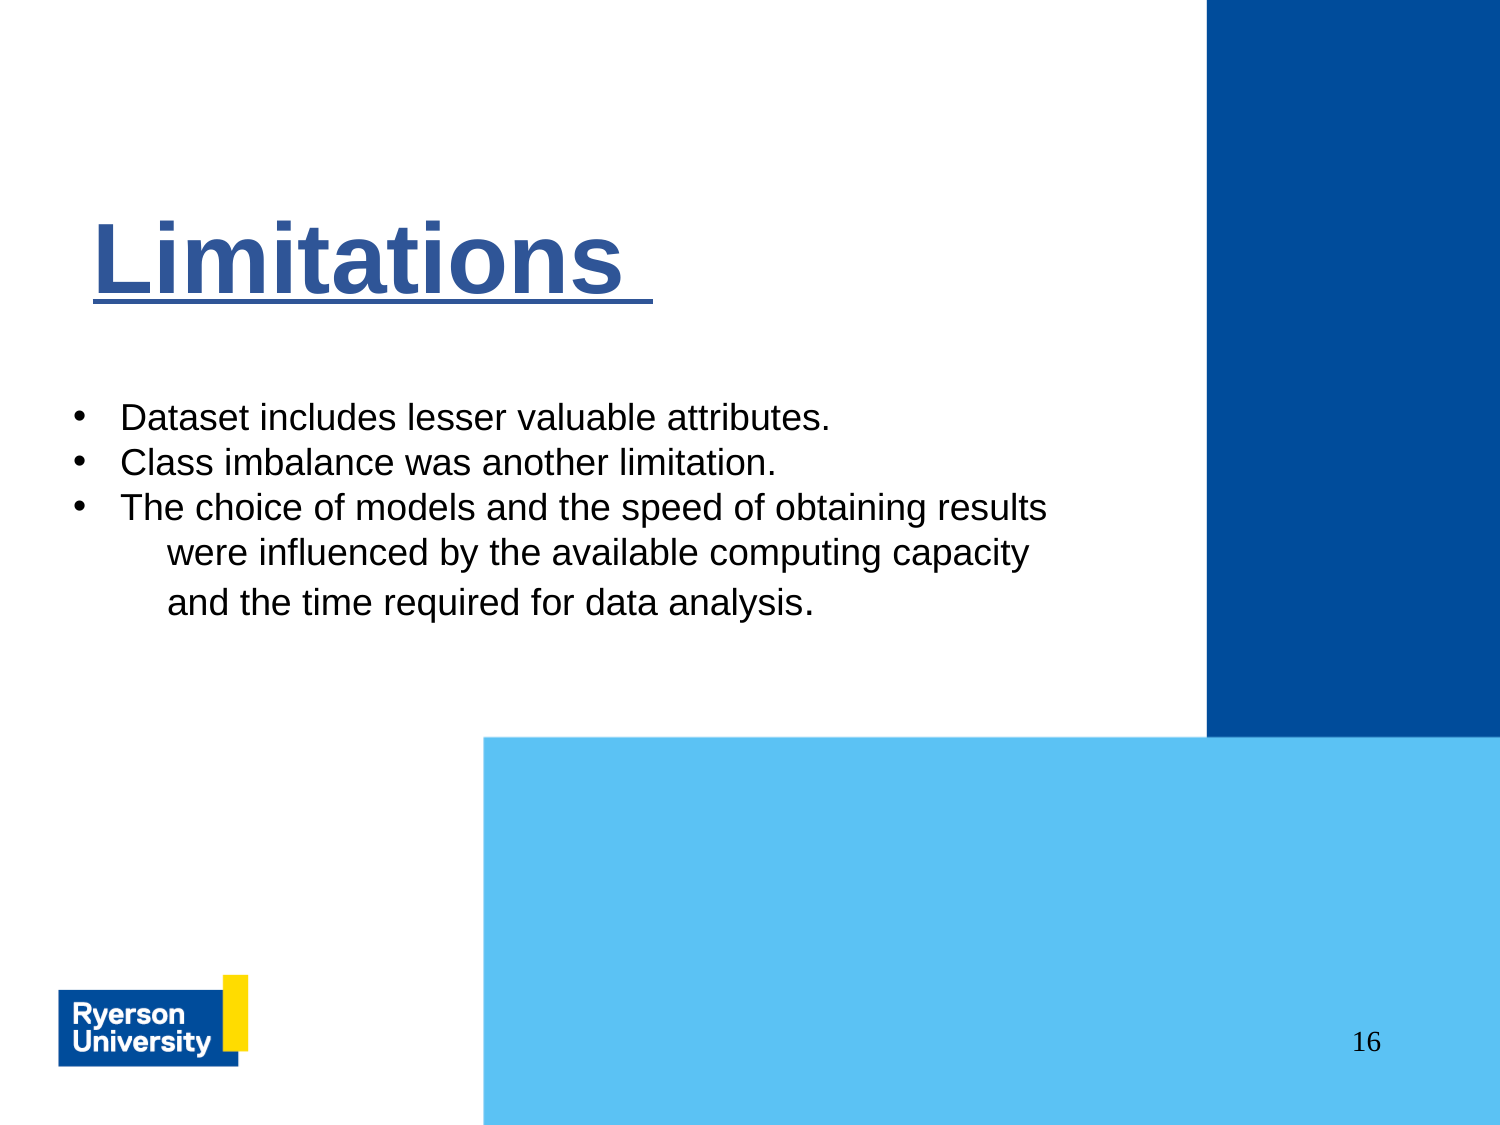

# Limitations
Dataset includes lesser valuable attributes.
Class imbalance was another limitation.
The choice of models and the speed of obtaining results were influenced by the available computing capacity and the time required for data analysis.